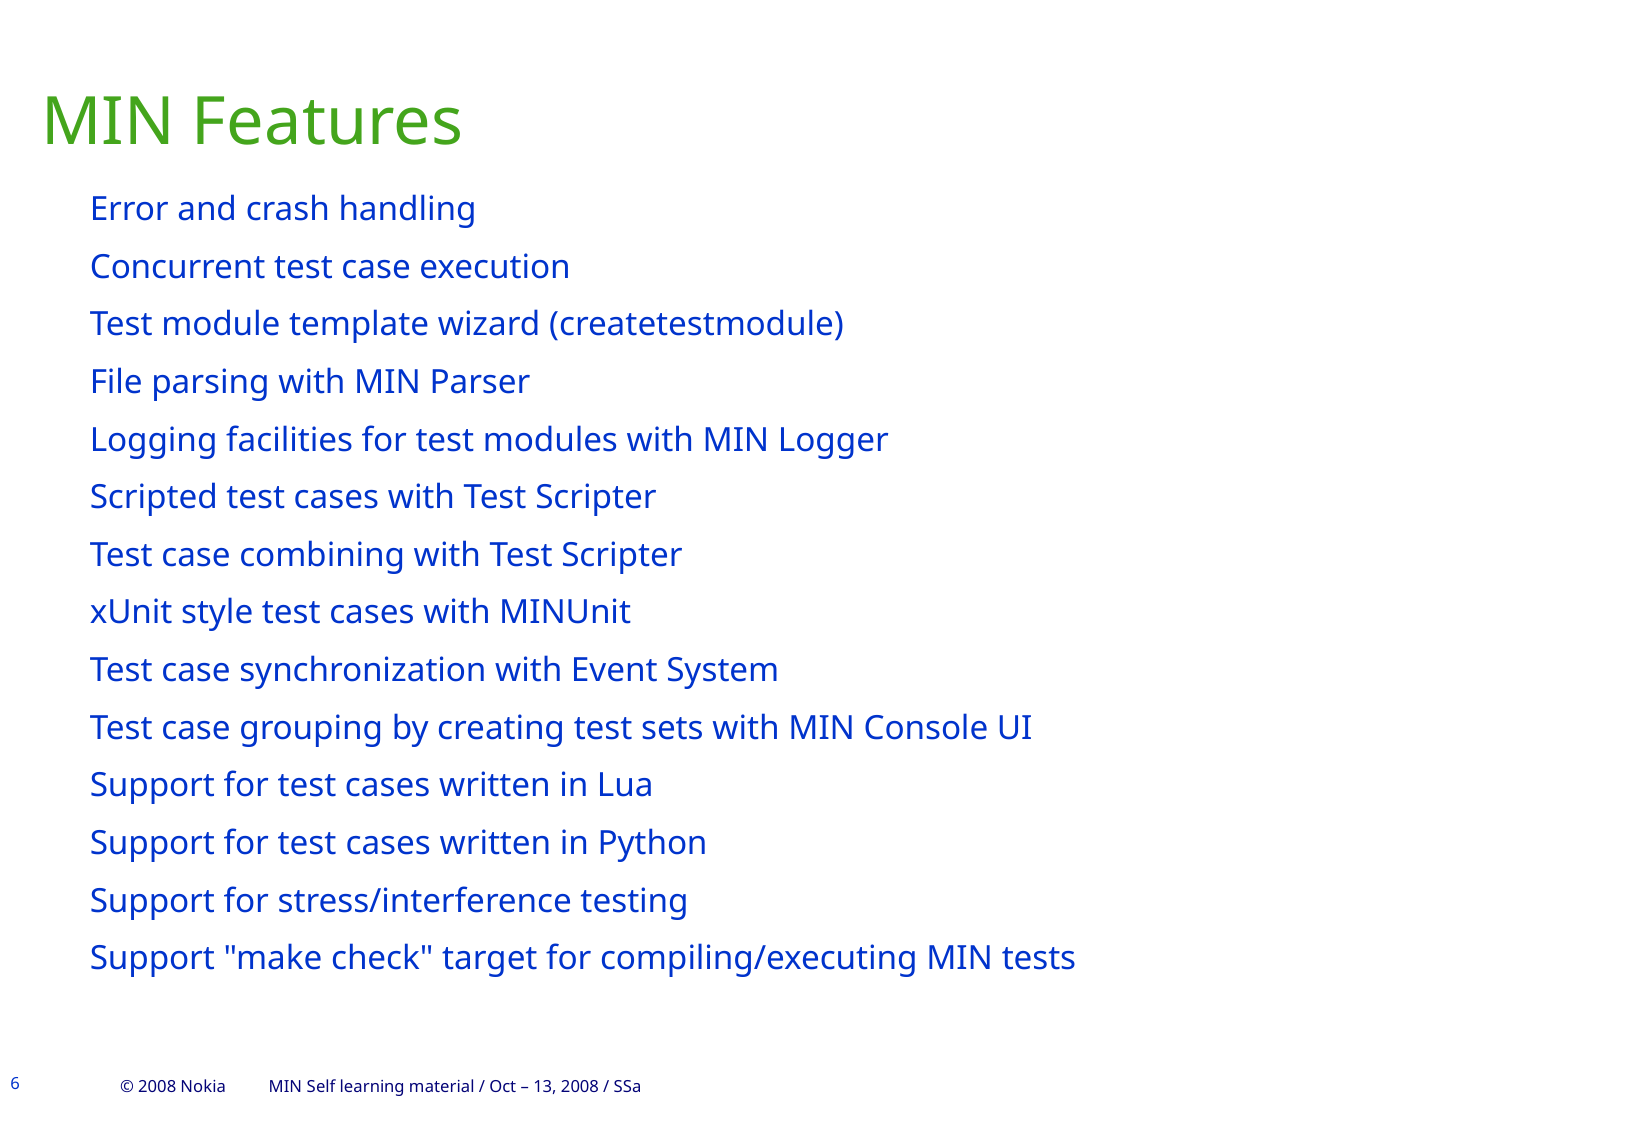

# MIN Features
Error and crash handling
Concurrent test case execution
Test module template wizard (createtestmodule)
File parsing with MIN Parser
Logging facilities for test modules with MIN Logger
Scripted test cases with Test Scripter
Test case combining with Test Scripter
xUnit style test cases with MINUnit
Test case synchronization with Event System
Test case grouping by creating test sets with MIN Console UI
Support for test cases written in Lua
Support for test cases written in Python
Support for stress/interference testing
Support "make check" target for compiling/executing MIN tests